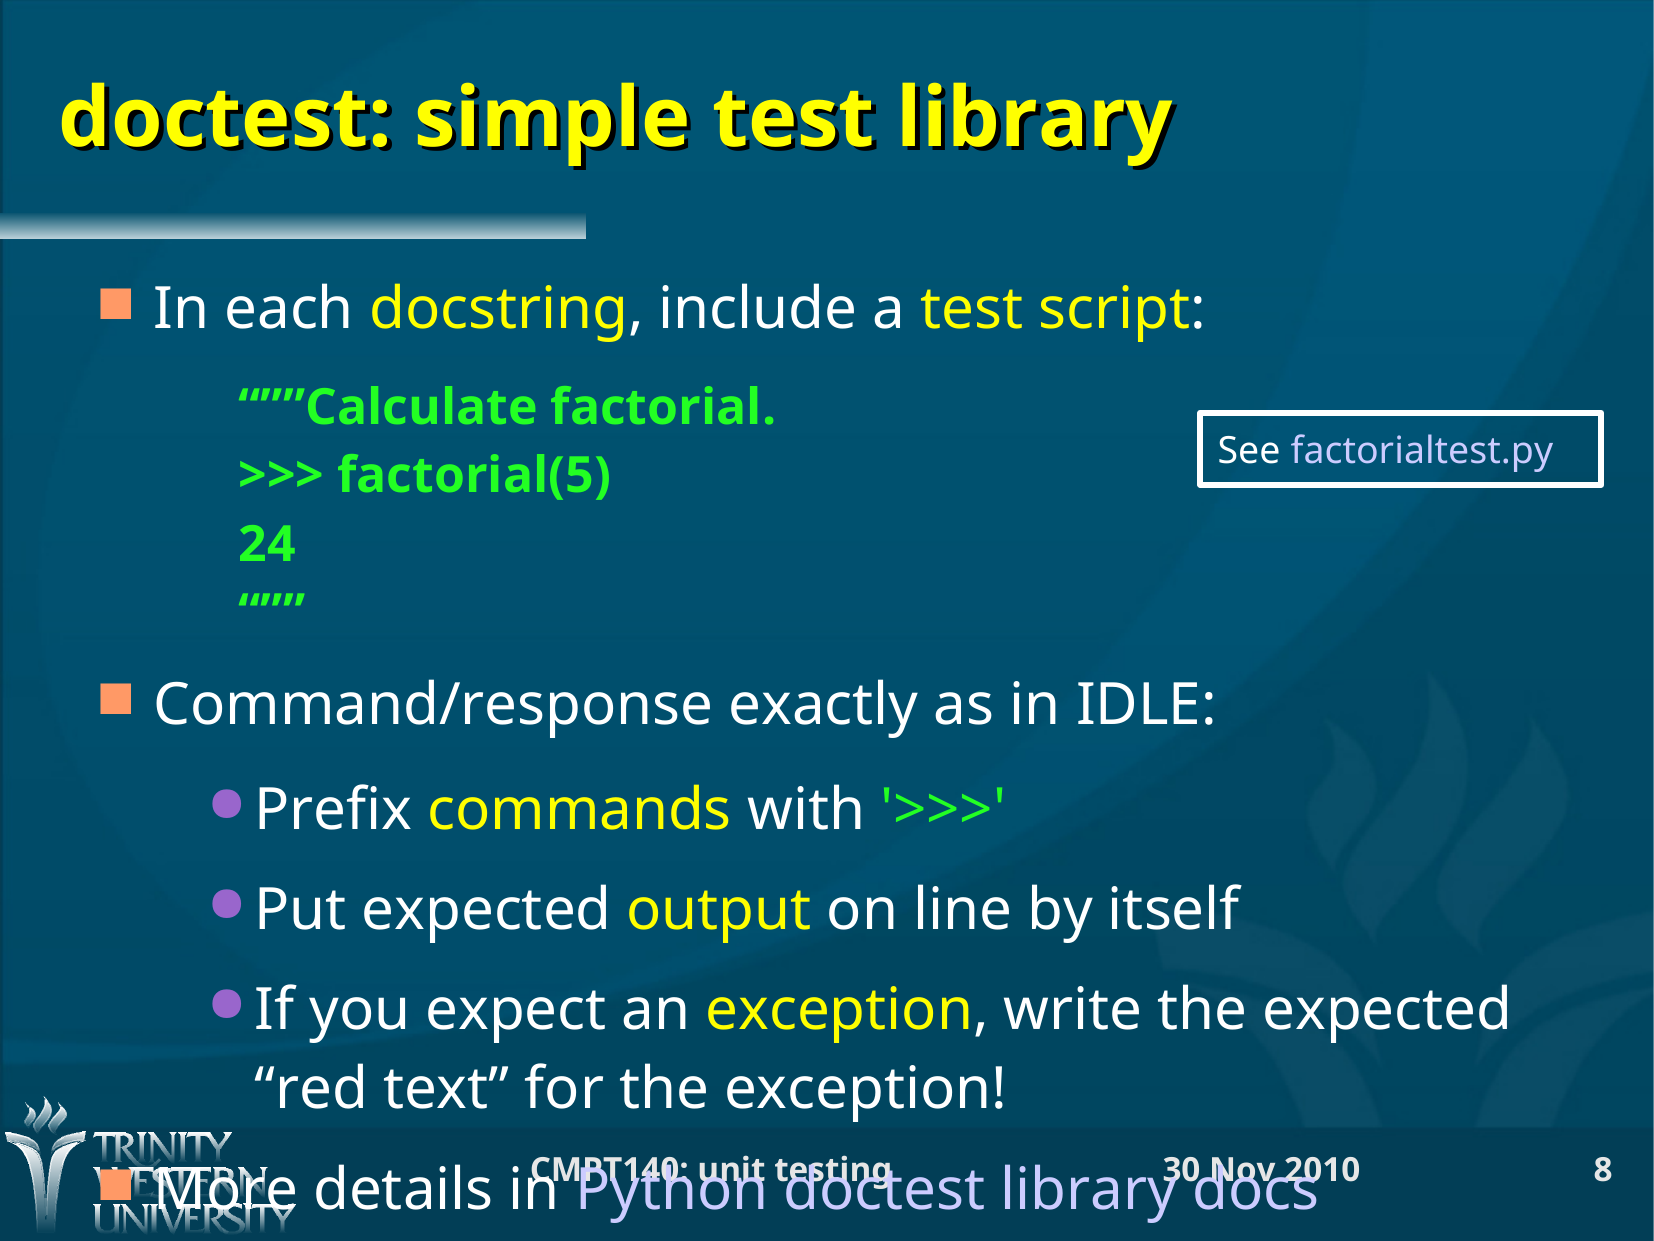

# doctest: simple test library
In each docstring, include a test script:
“””Calculate factorial.
>>> factorial(5)
24
“””
Command/response exactly as in IDLE:
Prefix commands with '>>>'
Put expected output on line by itself
If you expect an exception, write the expected “red text” for the exception!
More details in Python doctest library docs
See factorialtest.py
CMPT140: unit testing
30 Nov 2010
8